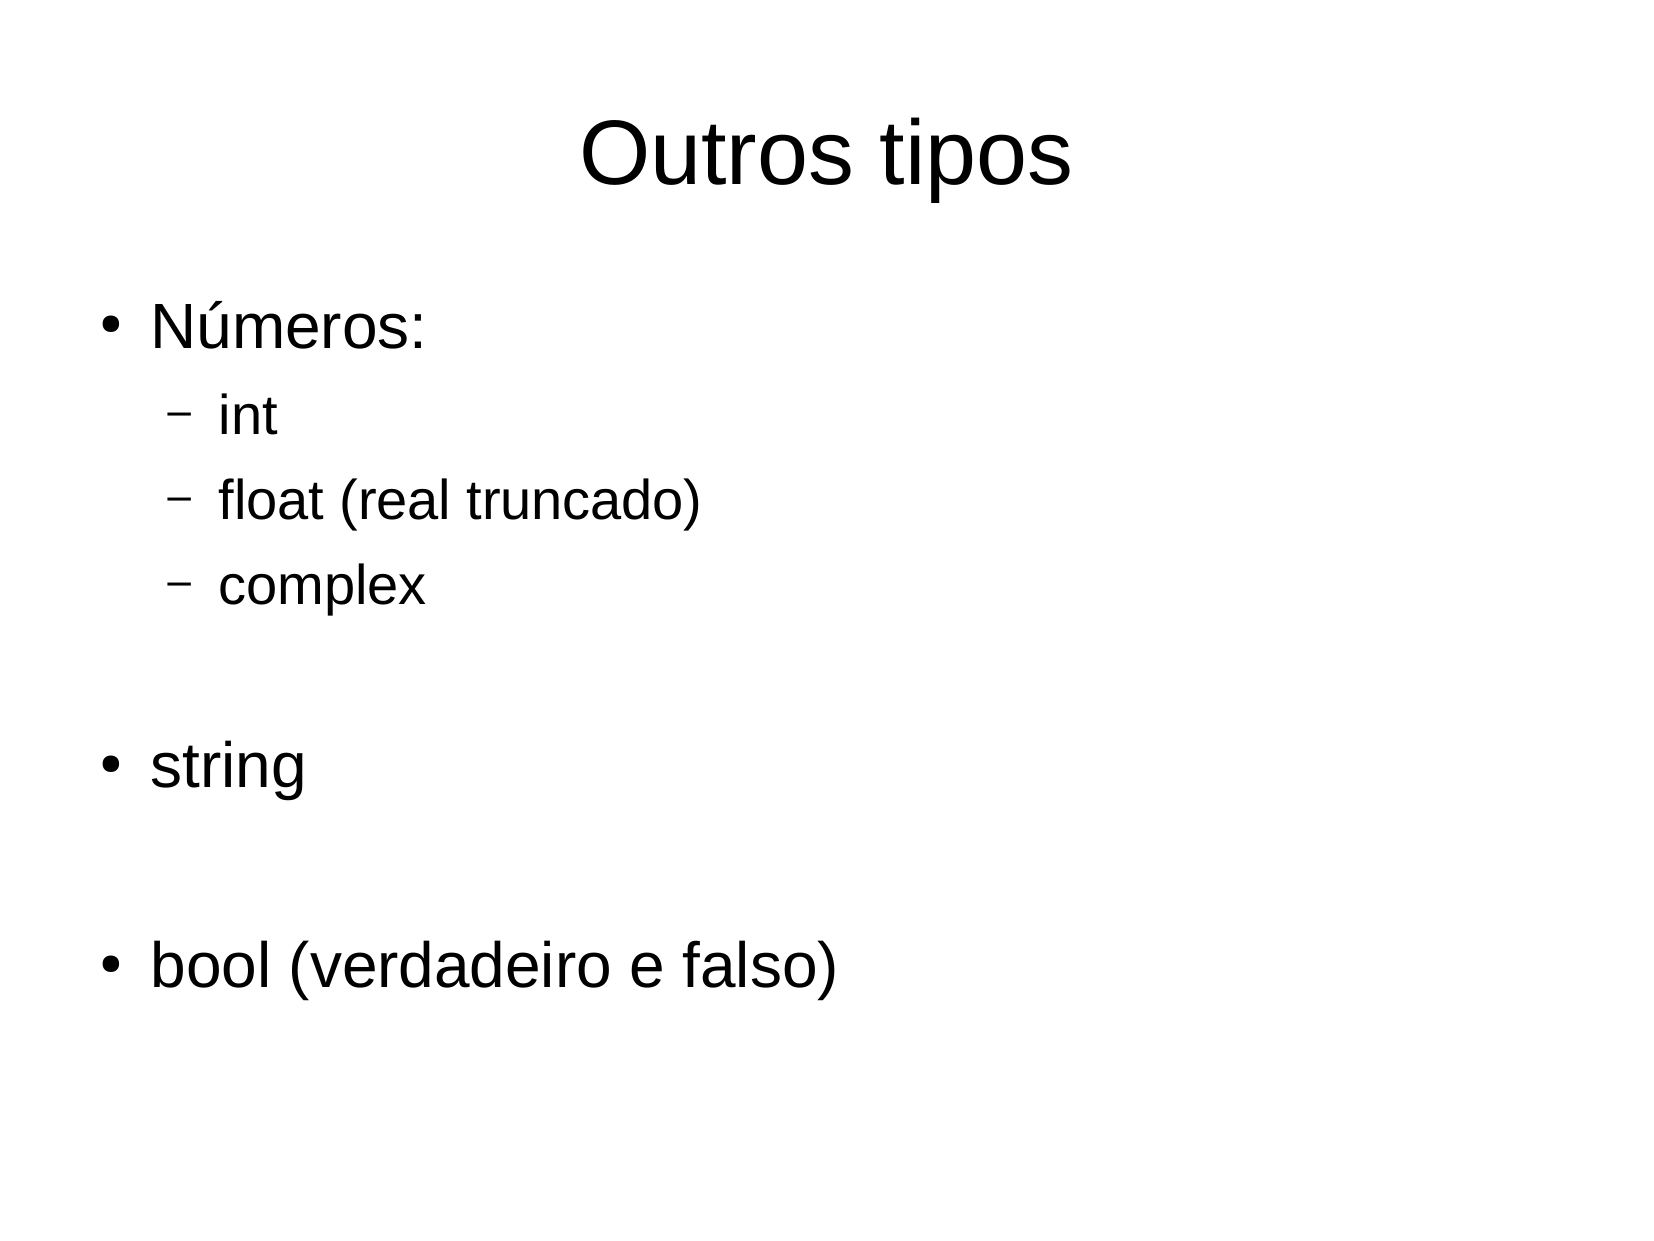

# Outros tipos
Números:
int
float (real truncado)
complex
string
bool (verdadeiro e falso)